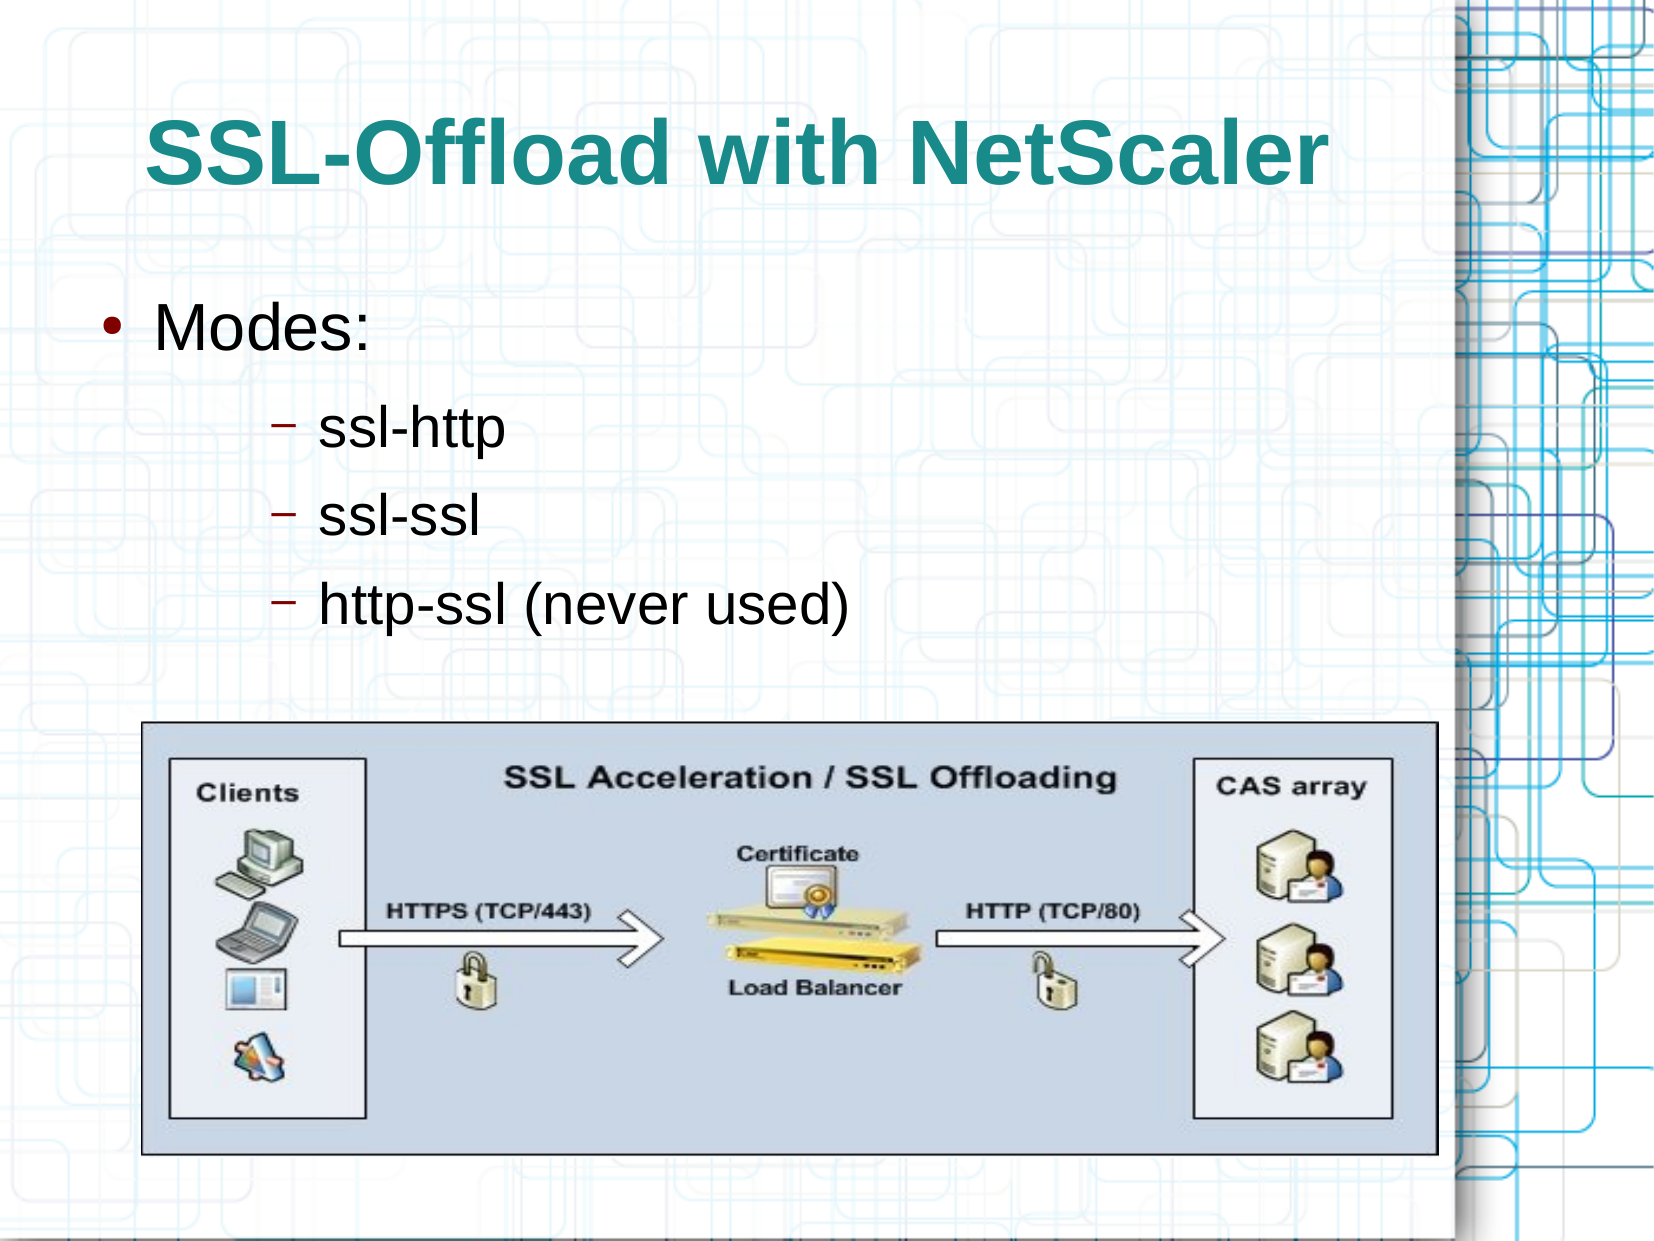

# SSL-Offload with NetScaler
Modes:
ssl-http
ssl-ssl
http-ssl (never used)